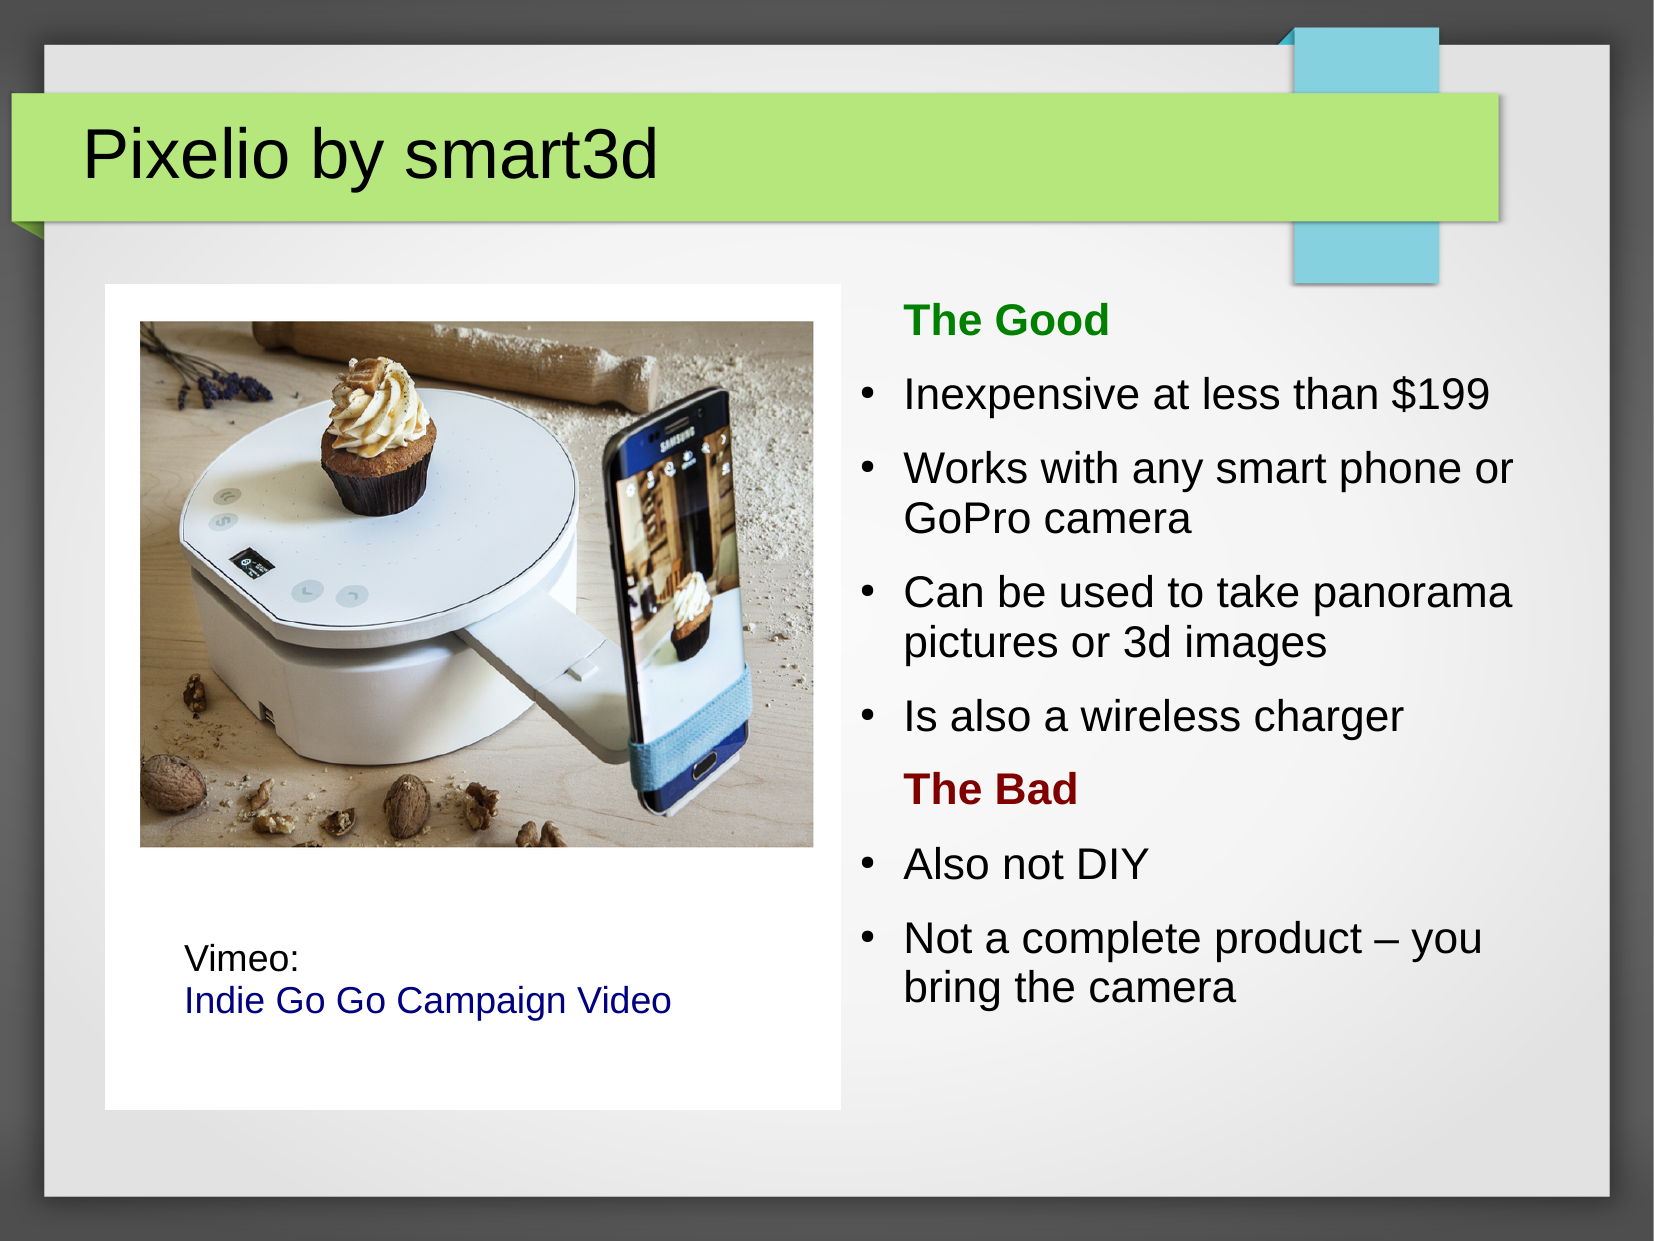

# Pixelio by smart3d
The Good
Inexpensive at less than $199
Works with any smart phone or GoPro camera
Can be used to take panorama pictures or 3d images
Is also a wireless charger
The Bad
Also not DIY
Not a complete product – you bring the camera
Vimeo: Indie Go Go Campaign Video